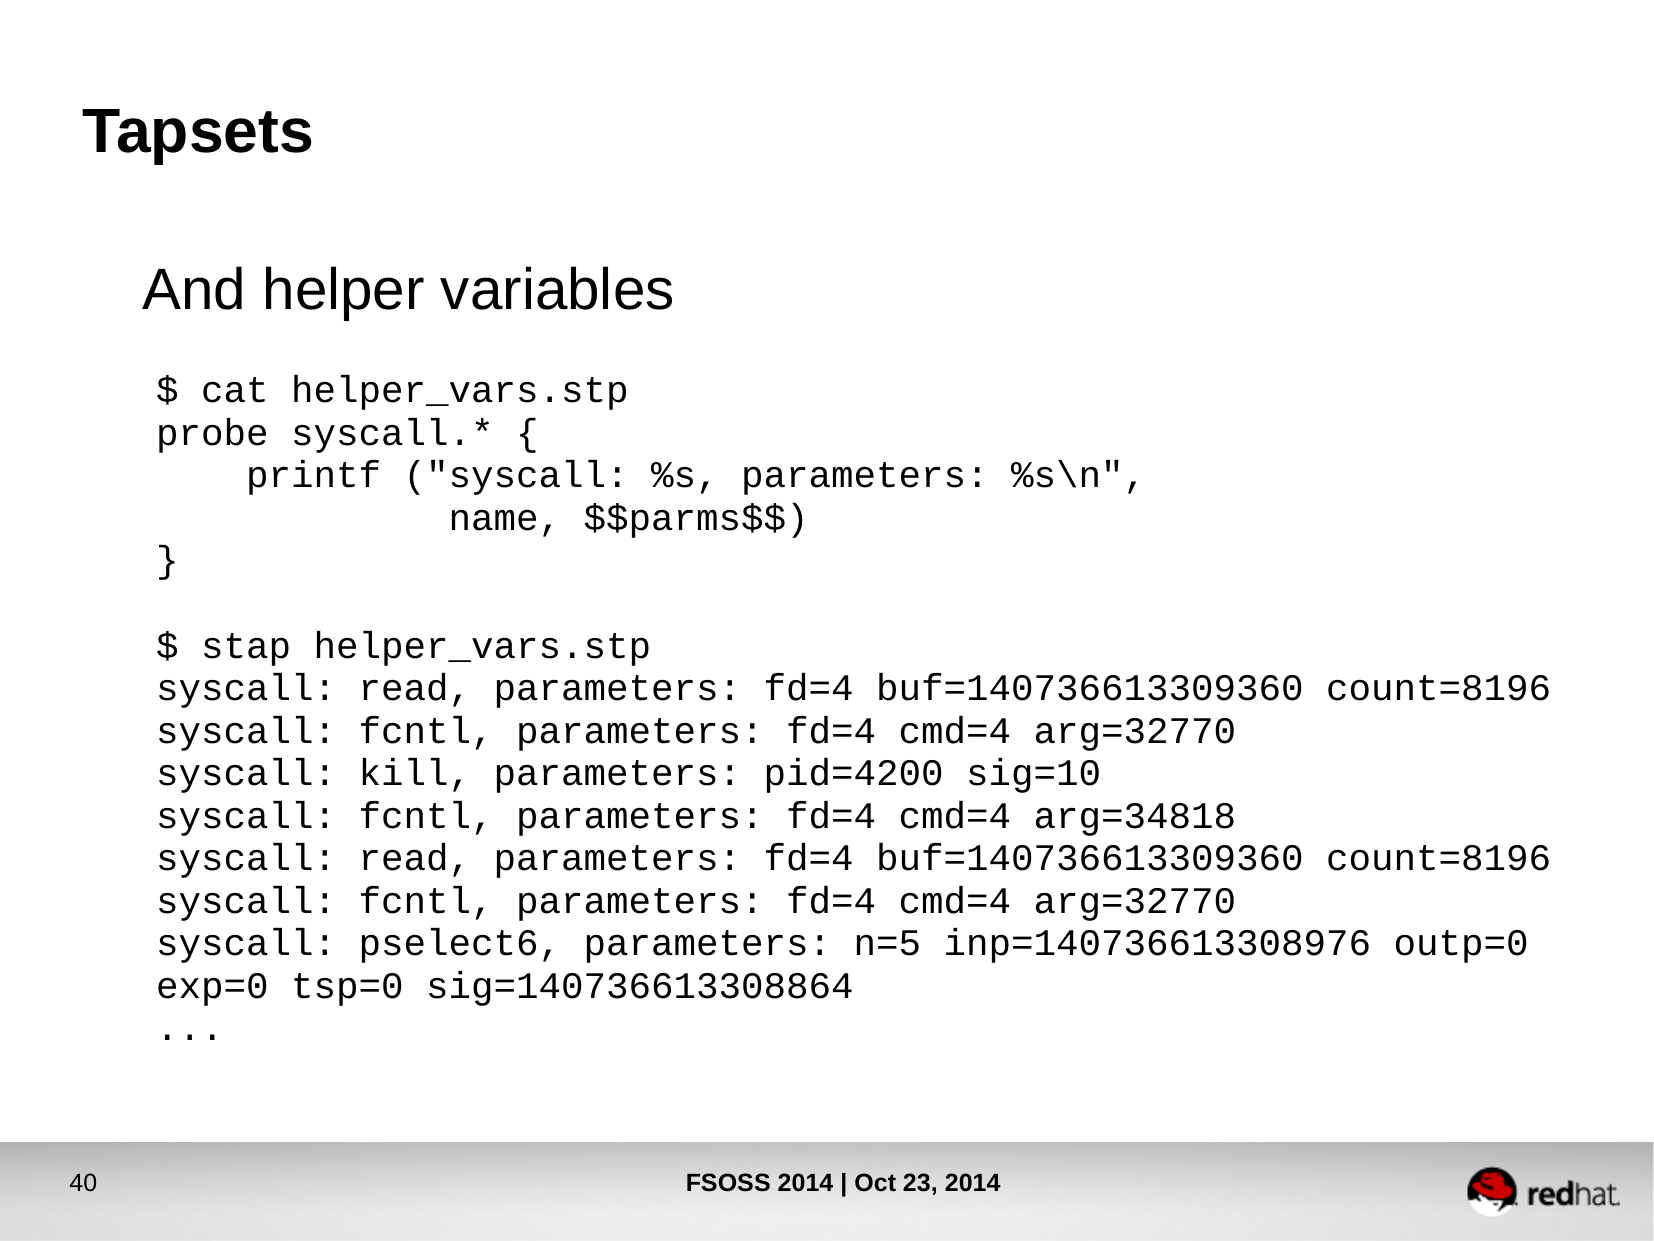

# Tapsets
And helper variables
$ cat helper_vars.stp
probe syscall.* {
 printf ("syscall: %s, parameters: %s\n",
 name, $$parms$$)
}
$ stap helper_vars.stp
syscall: read, parameters: fd=4 buf=140736613309360 count=8196
syscall: fcntl, parameters: fd=4 cmd=4 arg=32770
syscall: kill, parameters: pid=4200 sig=10
syscall: fcntl, parameters: fd=4 cmd=4 arg=34818
syscall: read, parameters: fd=4 buf=140736613309360 count=8196
syscall: fcntl, parameters: fd=4 cmd=4 arg=32770
syscall: pselect6, parameters: n=5 inp=140736613308976 outp=0 exp=0 tsp=0 sig=140736613308864
...